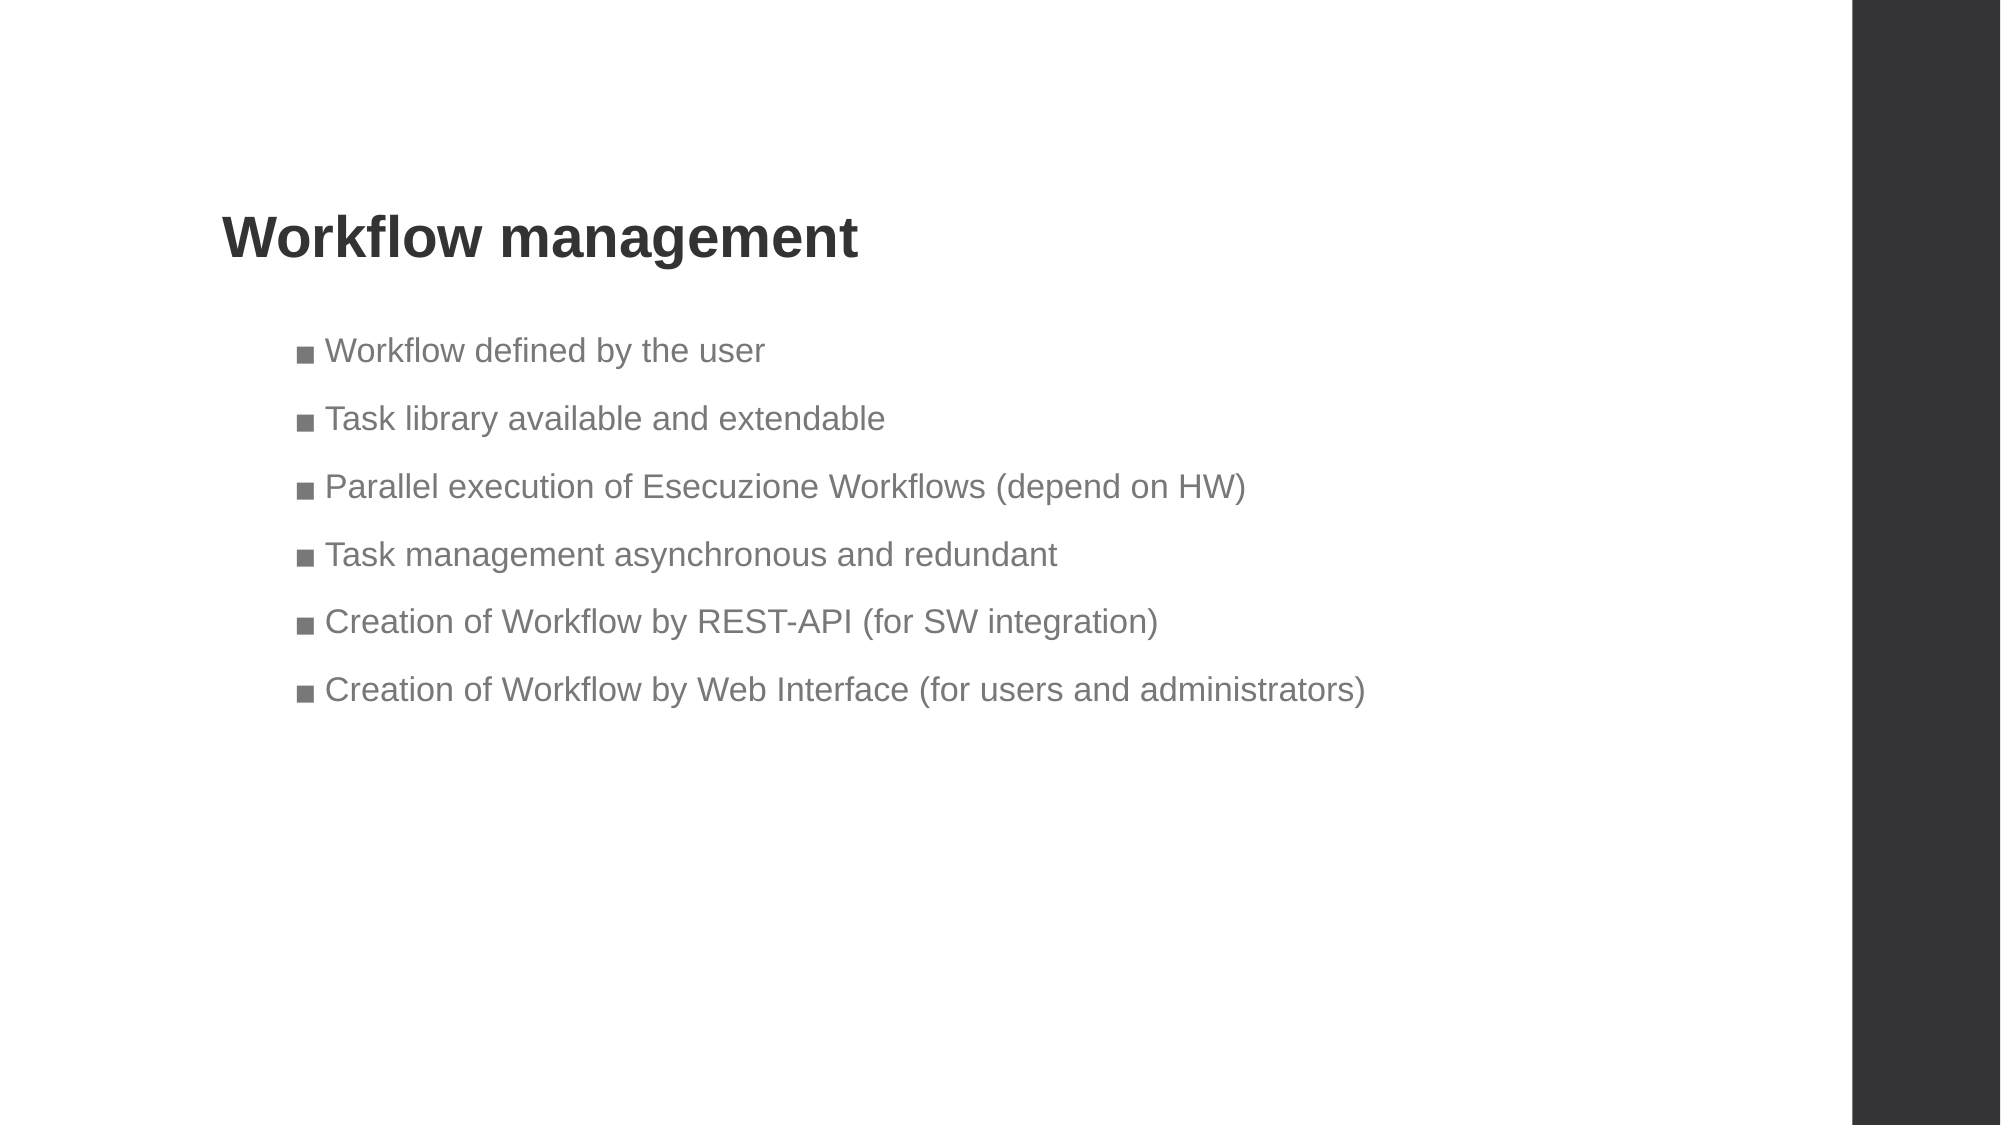

# Workflow management
Workflow defined by the user
Task library available and extendable
Parallel execution of Esecuzione Workflows (depend on HW)
Task management asynchronous and redundant
Creation of Workflow by REST-API (for SW integration)
Creation of Workflow by Web Interface (for users and administrators)